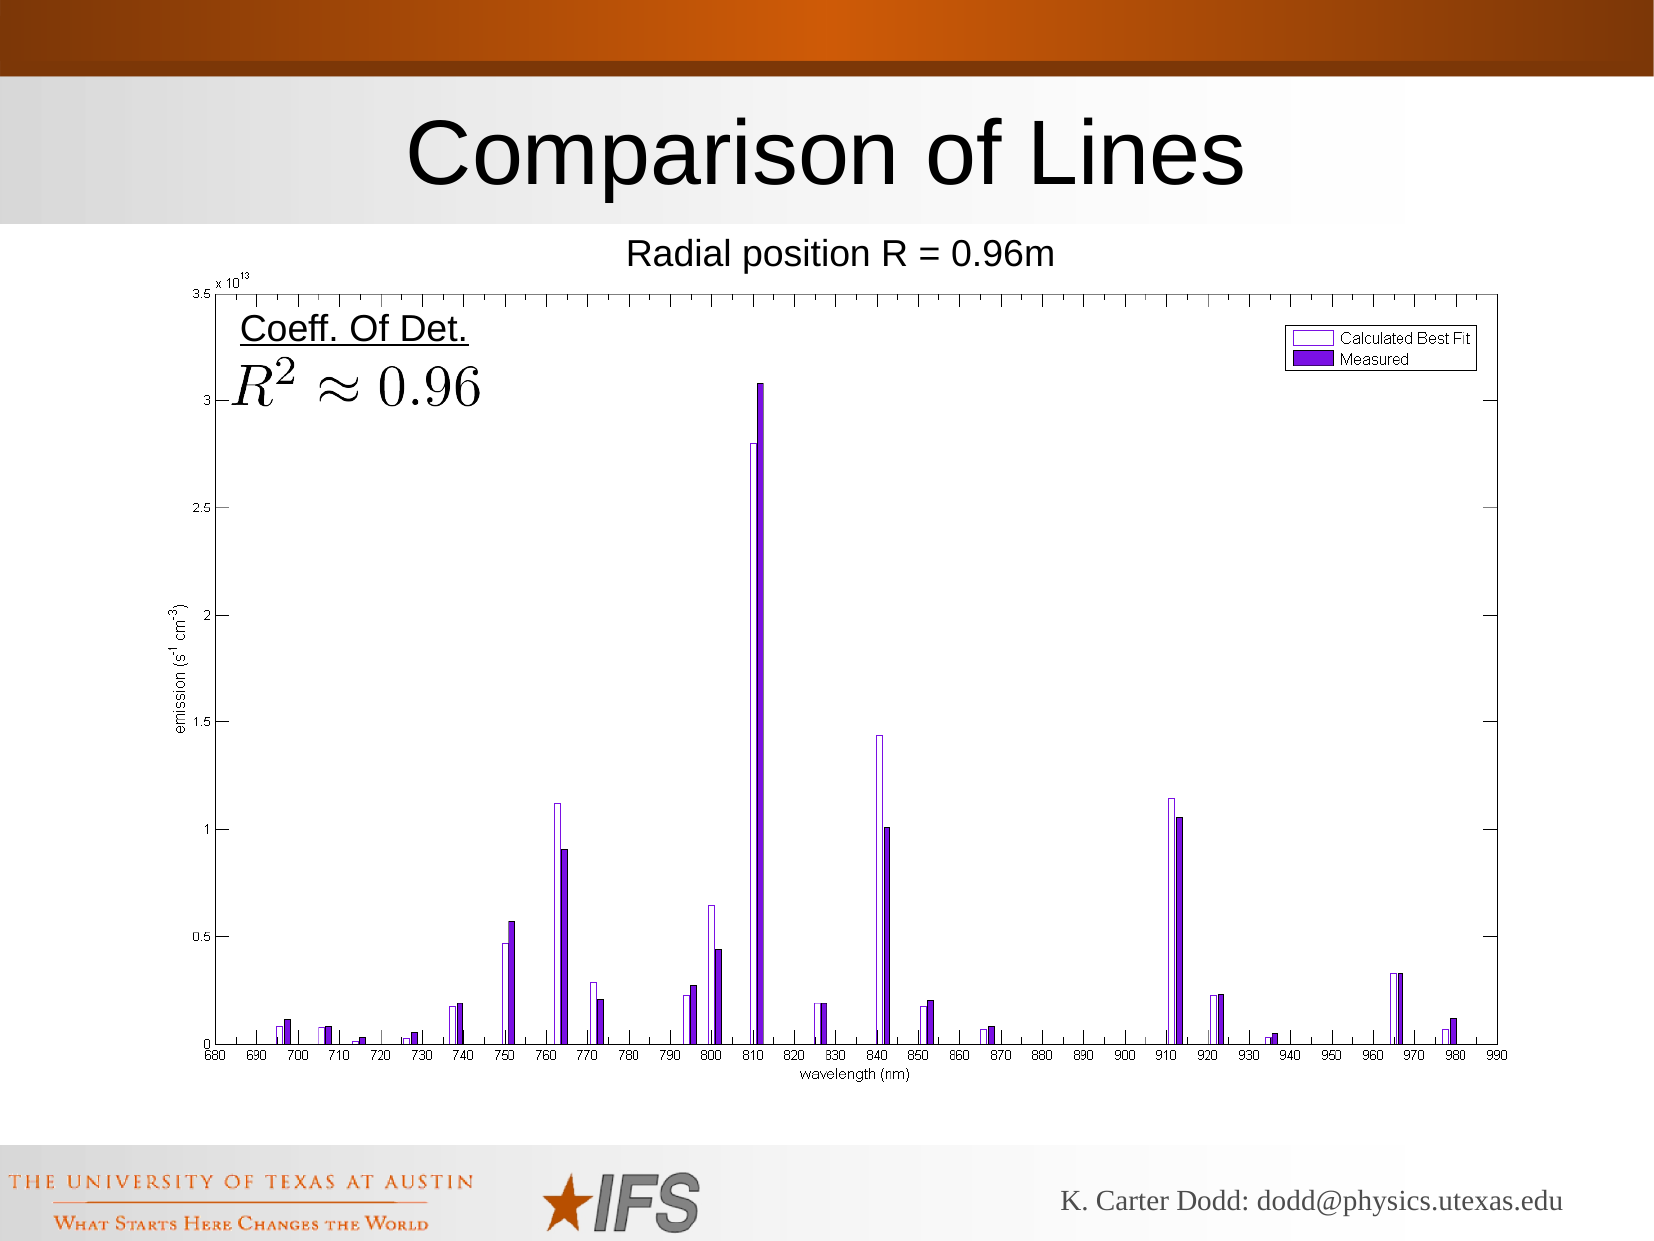

# Comparison of Lines
Radial position R = 0.96m
Coeff. Of Det.